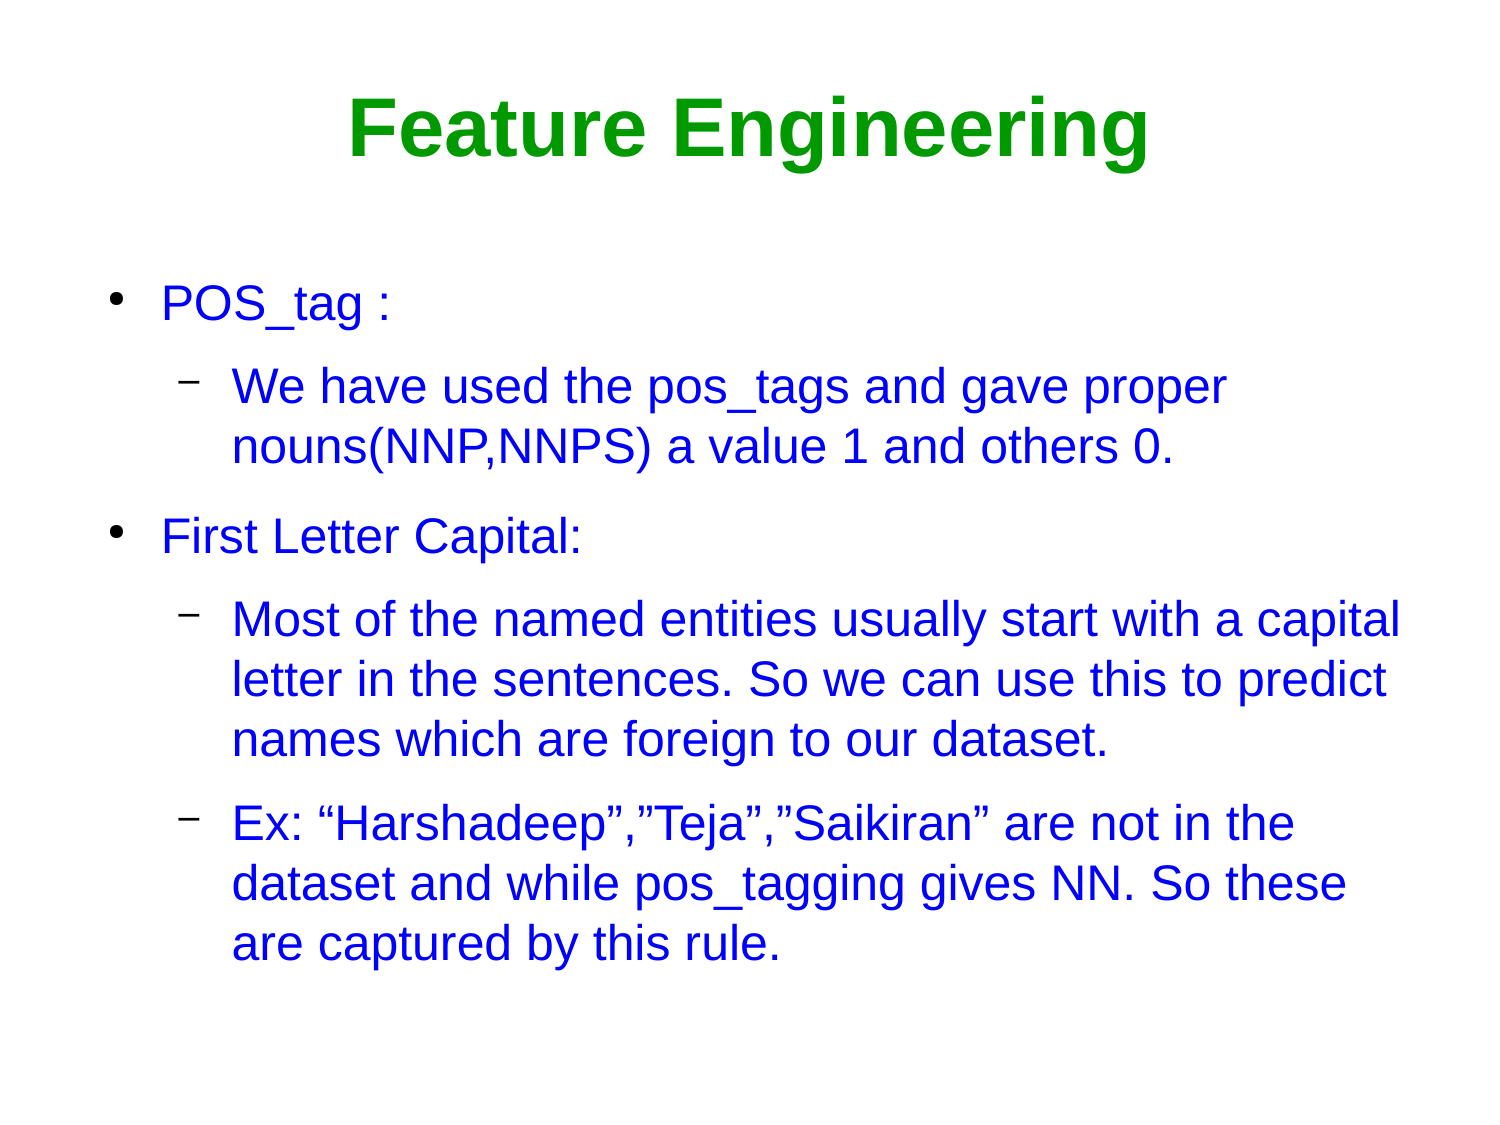

# Feature Engineering
POS_tag :
We have used the pos_tags and gave proper nouns(NNP,NNPS) a value 1 and others 0.
First Letter Capital:
Most of the named entities usually start with a capital letter in the sentences. So we can use this to predict names which are foreign to our dataset.
Ex: “Harshadeep”,”Teja”,”Saikiran” are not in the dataset and while pos_tagging gives NN. So these are captured by this rule.